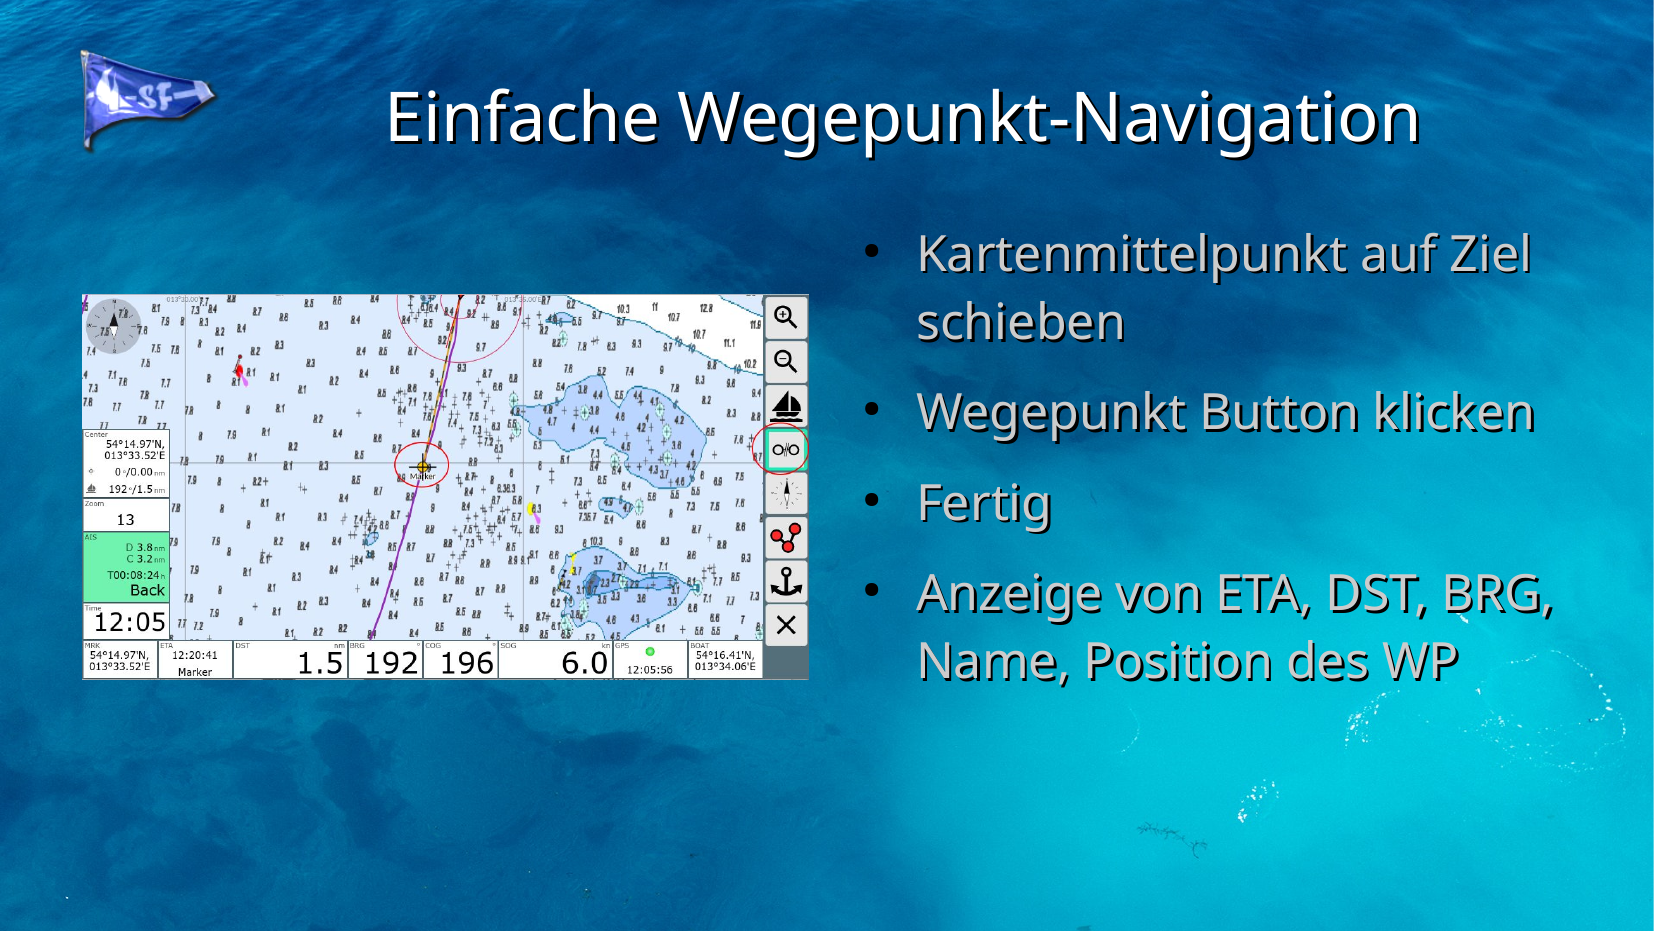

# Einfache Wegepunkt-Navigation
Kartenmittelpunkt auf Ziel schieben
Wegepunkt Button klicken
Fertig
Anzeige von ETA, DST, BRG, Name, Position des WP